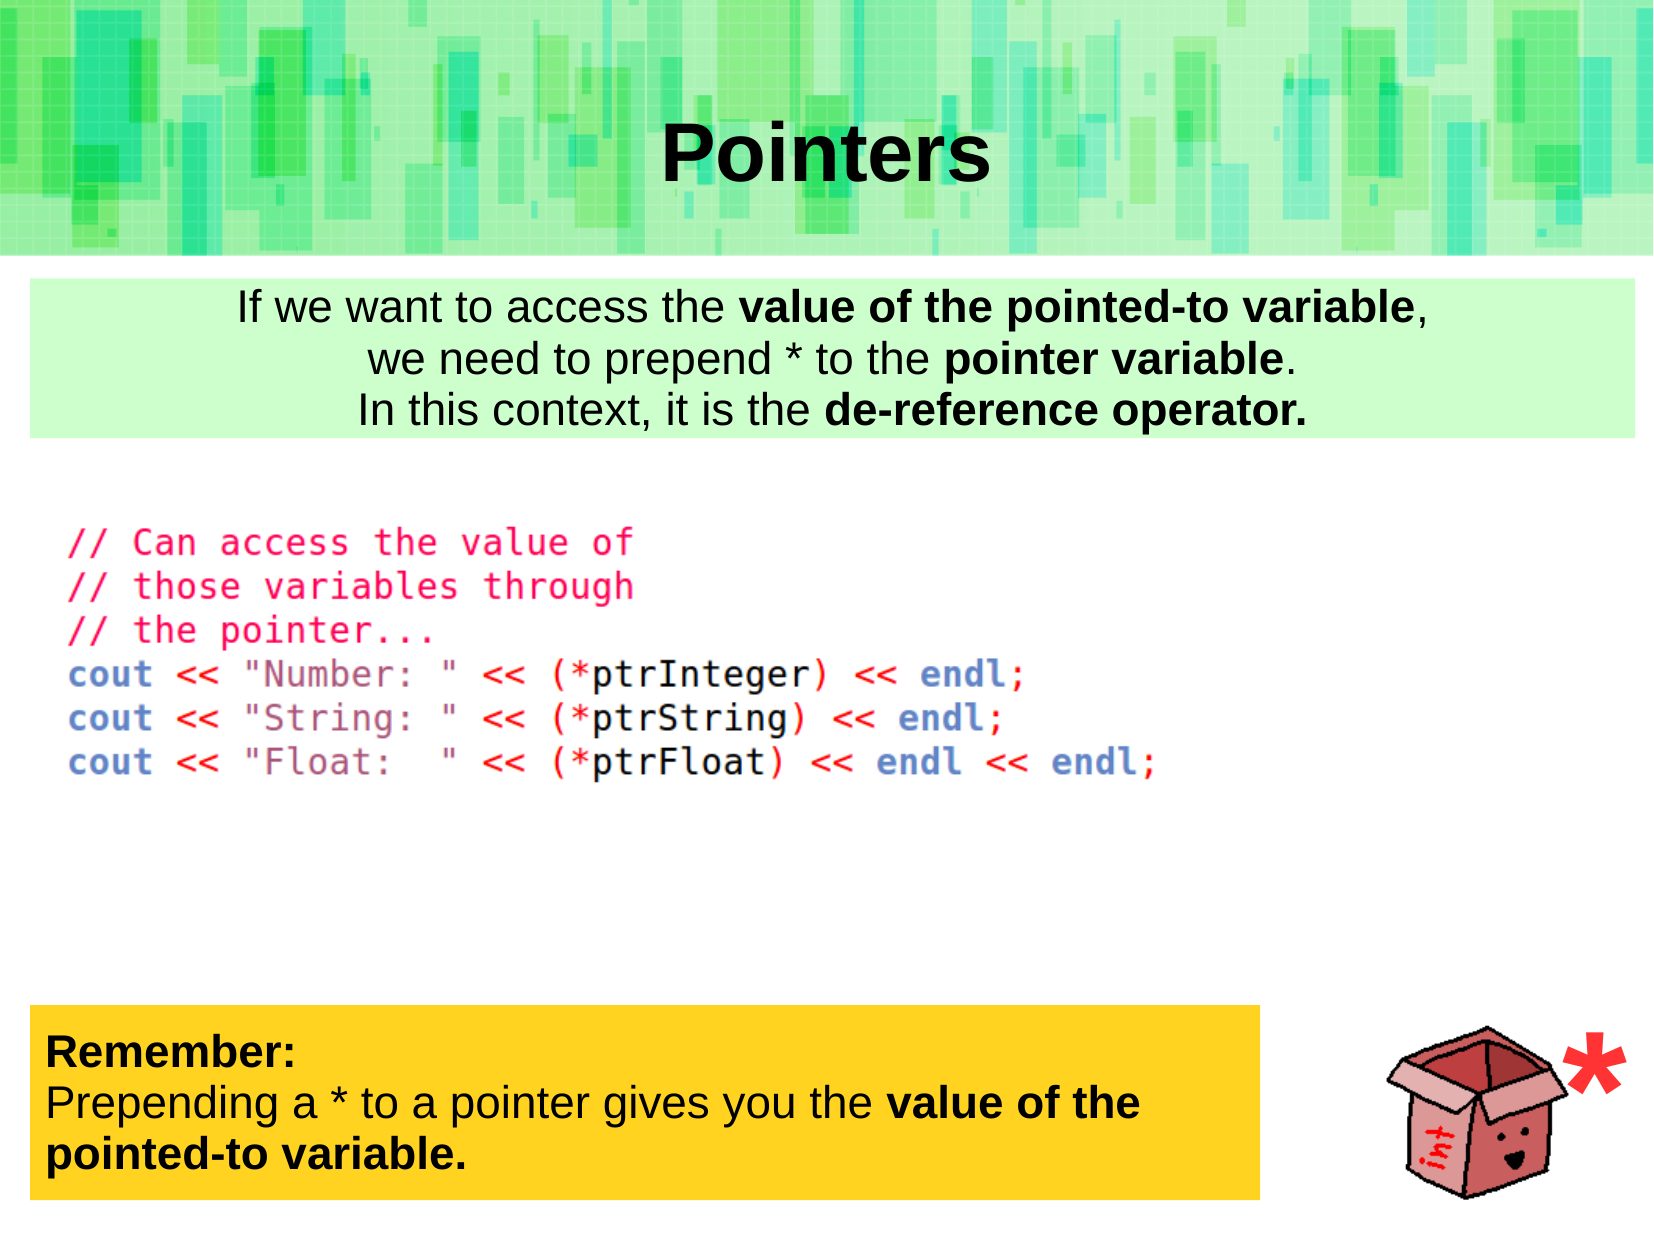

# Pointers
If we want to access the value of the pointed-to variable,
we need to prepend * to the pointer variable.
In this context, it is the de-reference operator.
*
Remember:
Prepending a * to a pointer gives you the value of the pointed-to variable.